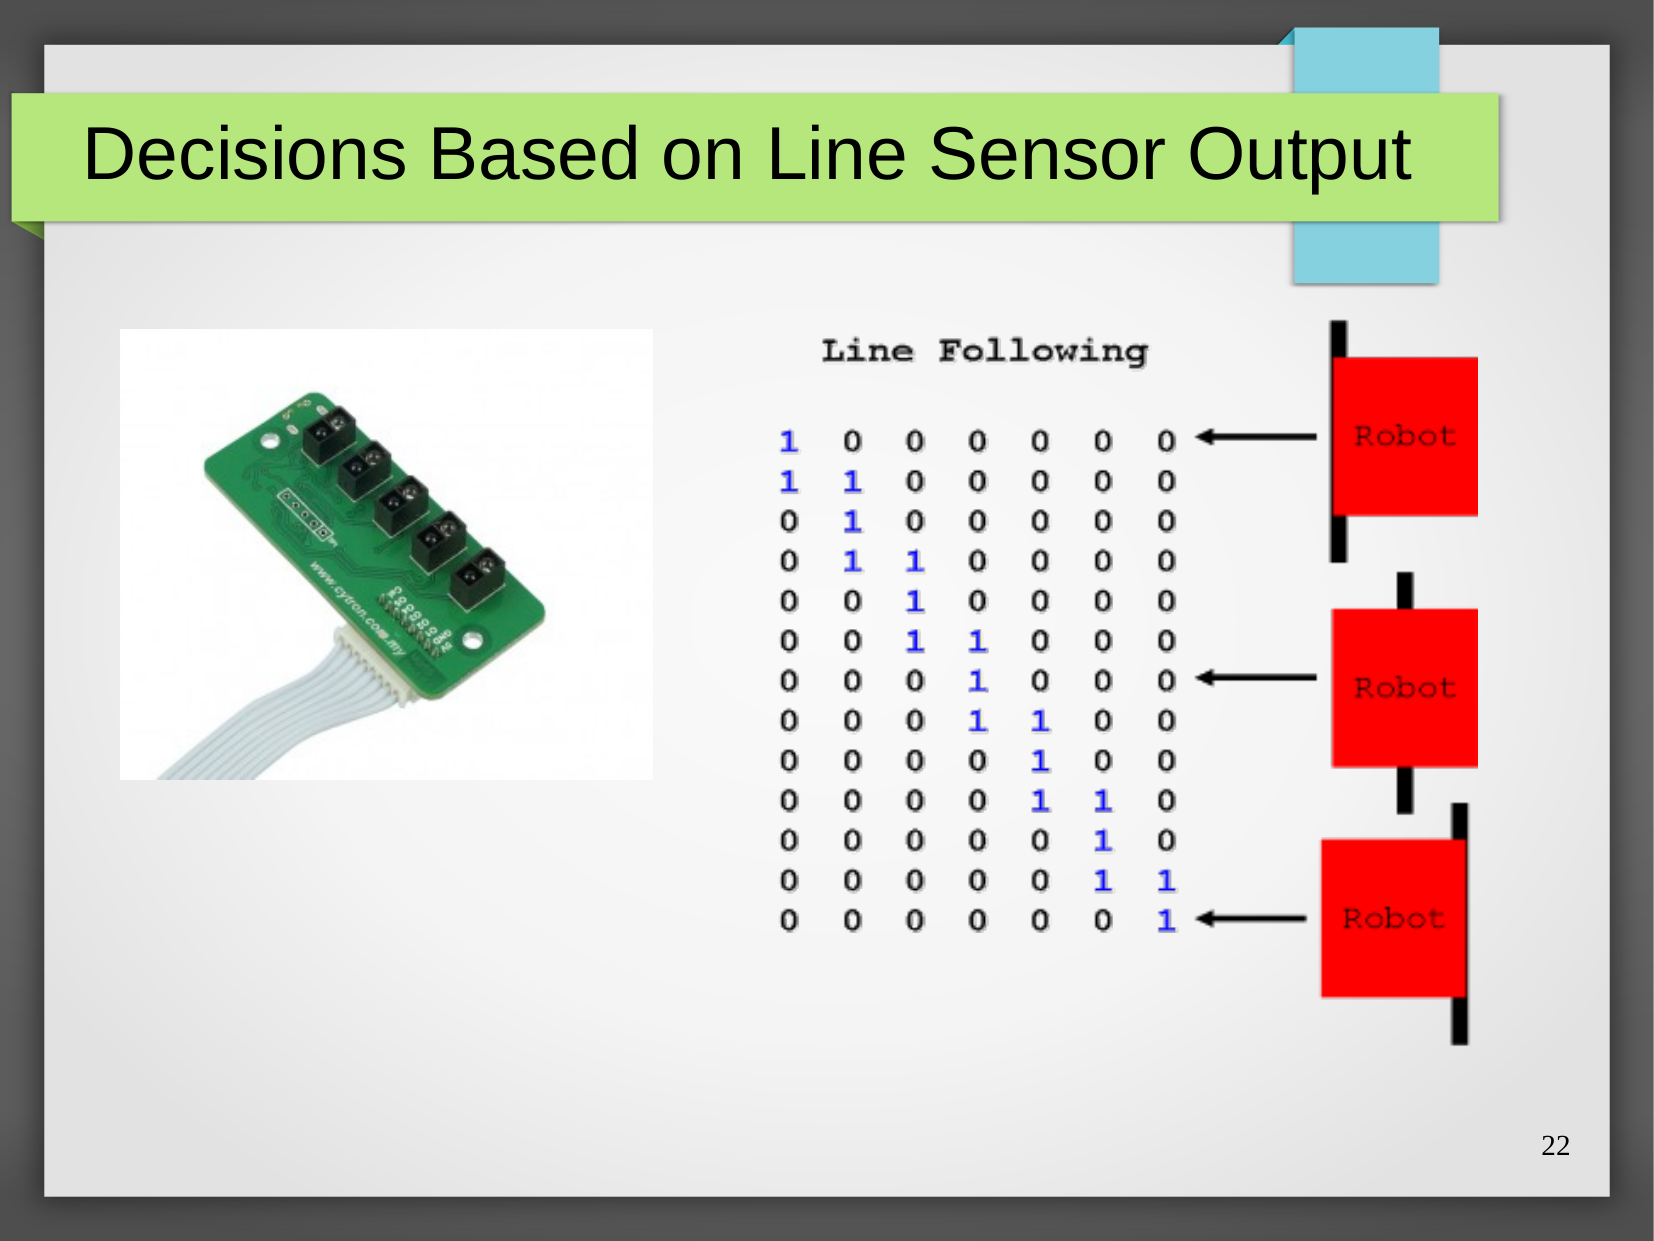

# Decisions Based on Line Sensor Output
22